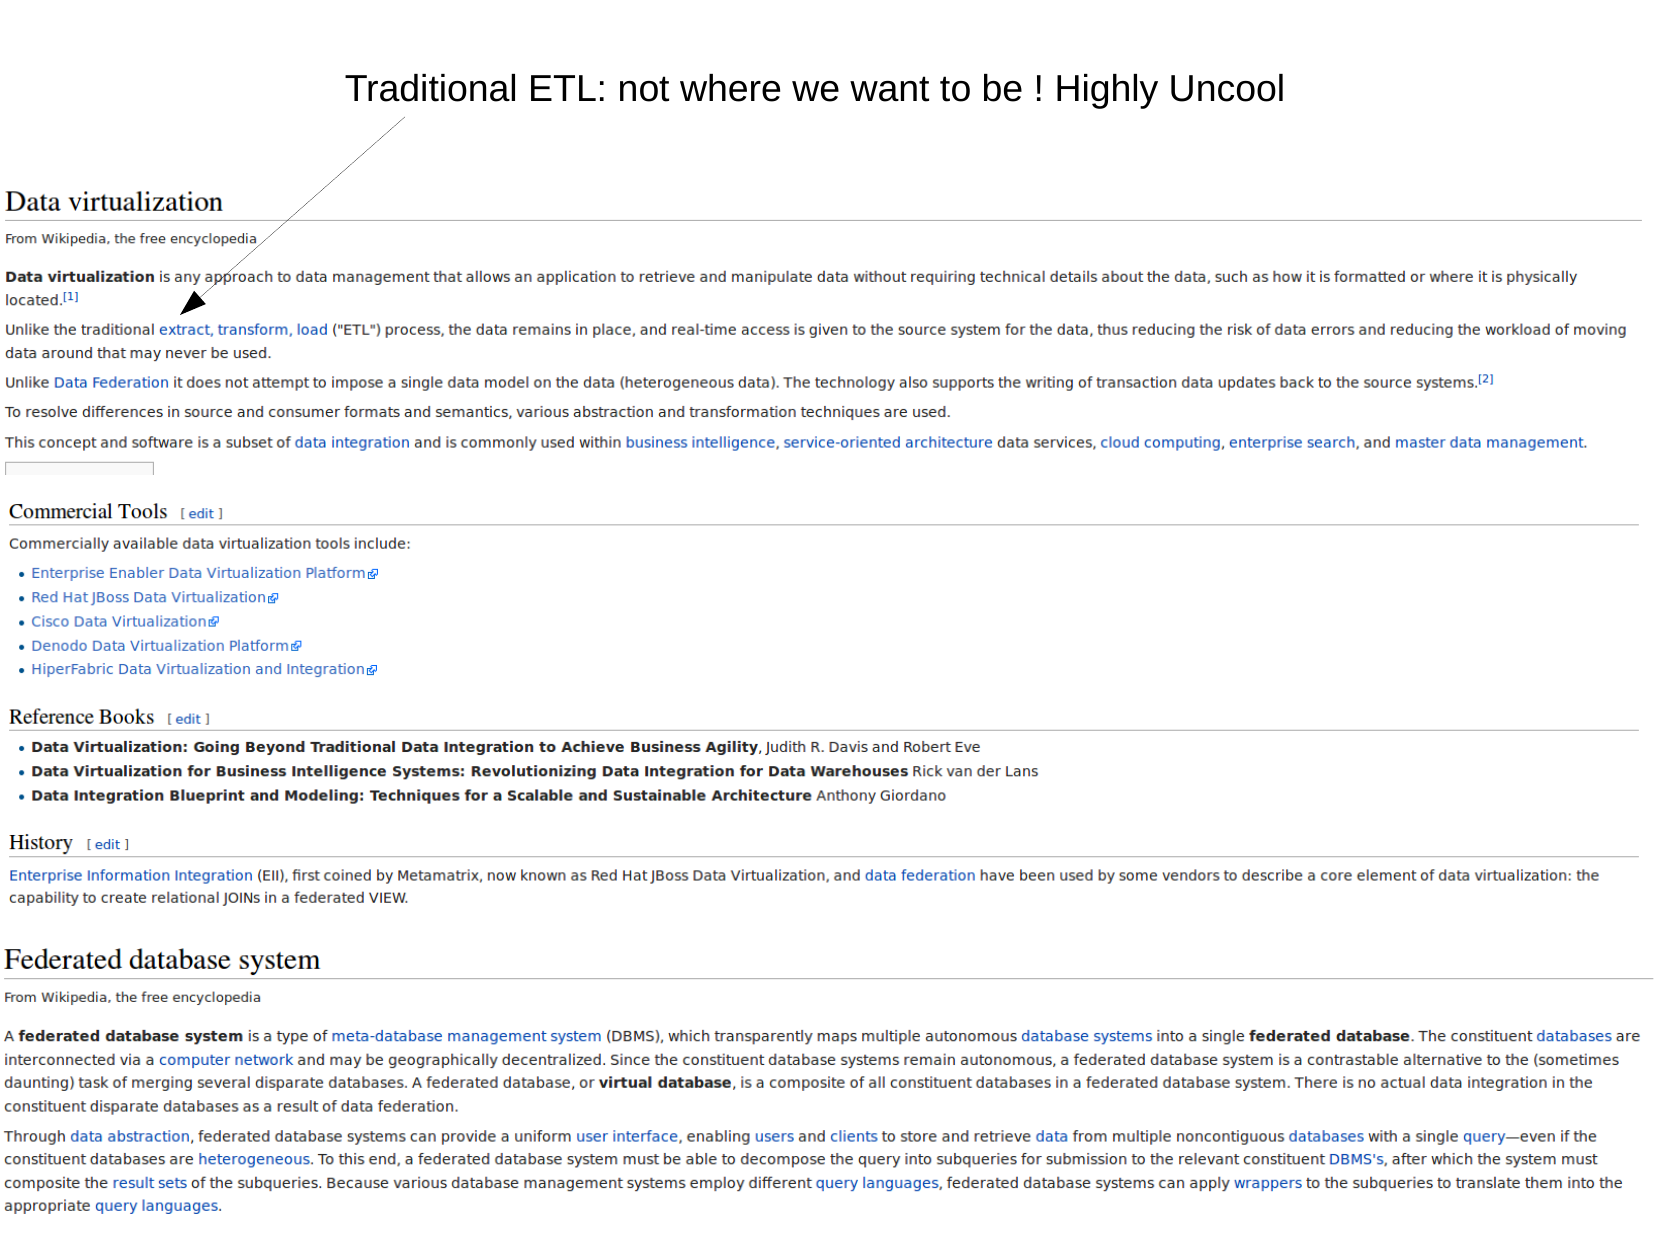

Traditional ETL: not where we want to be ! Highly Uncool